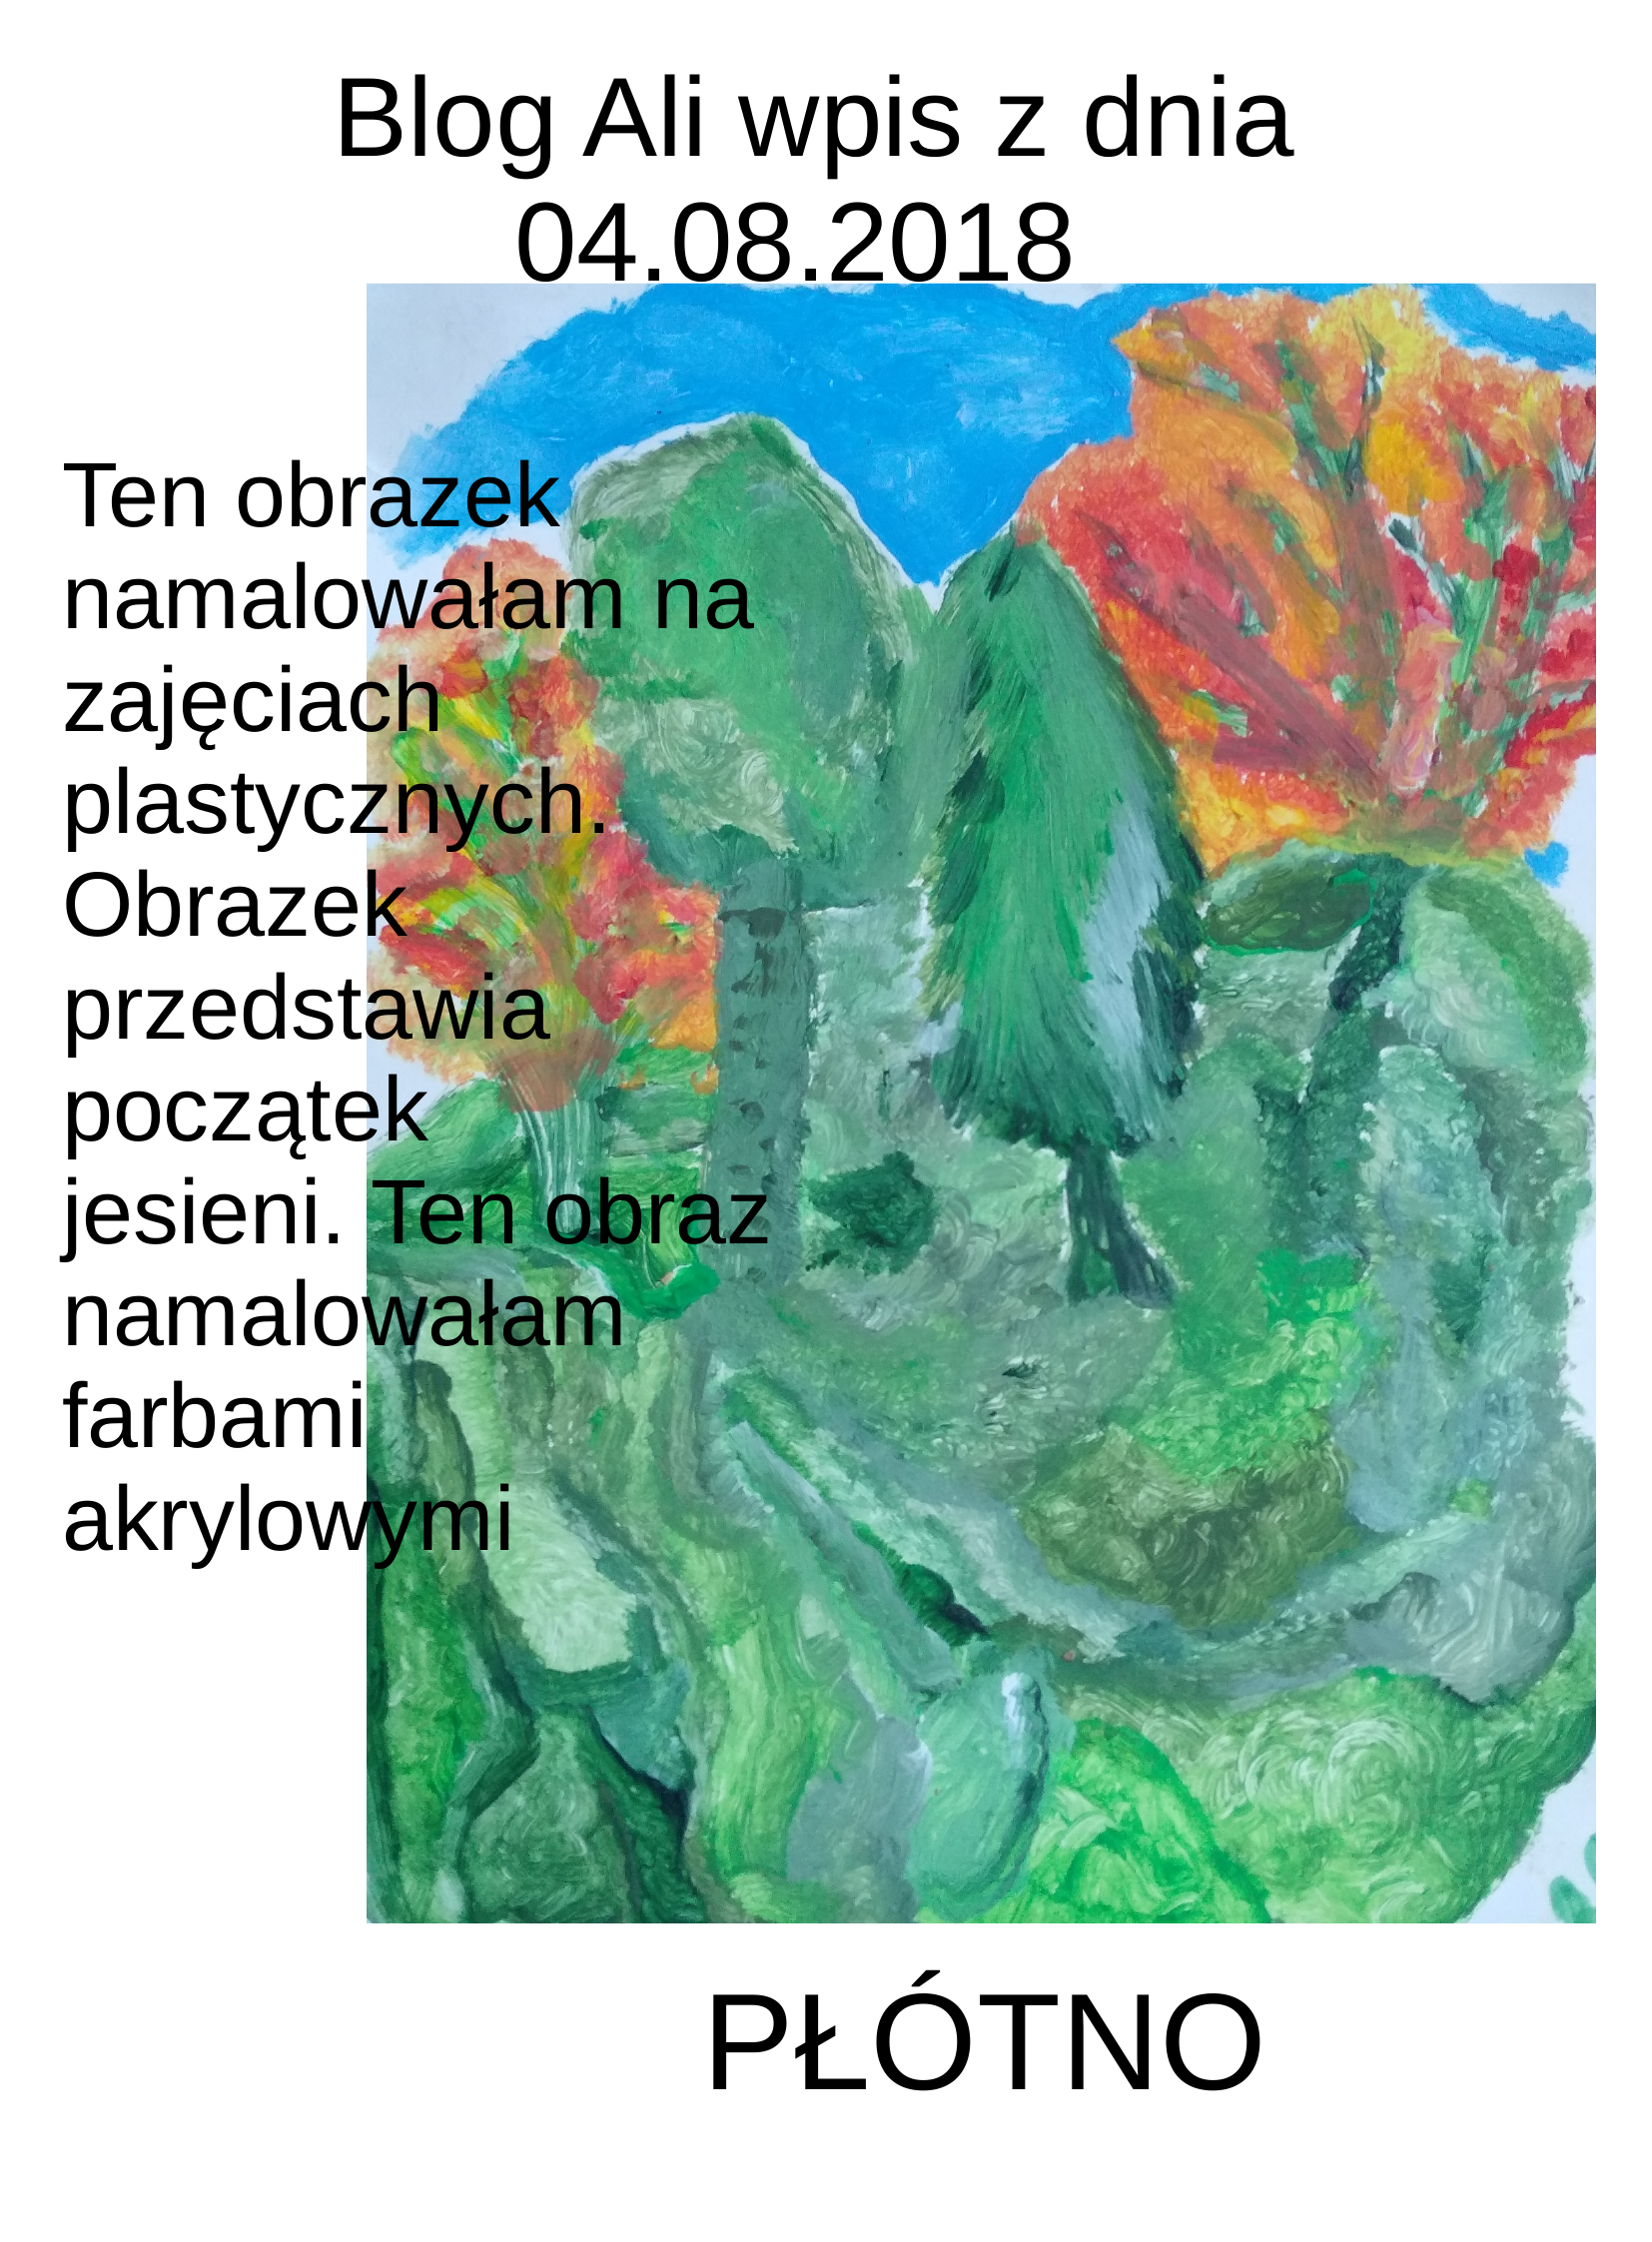

#
Blog Ali wpis z dnia 04.08.2018
Ten obrazek namalowałam na zajęciach plastycznych. Obrazek
przedstawia początek
jesieni. Ten obraz namalowałam farbami akrylowymi
PŁÓTNO